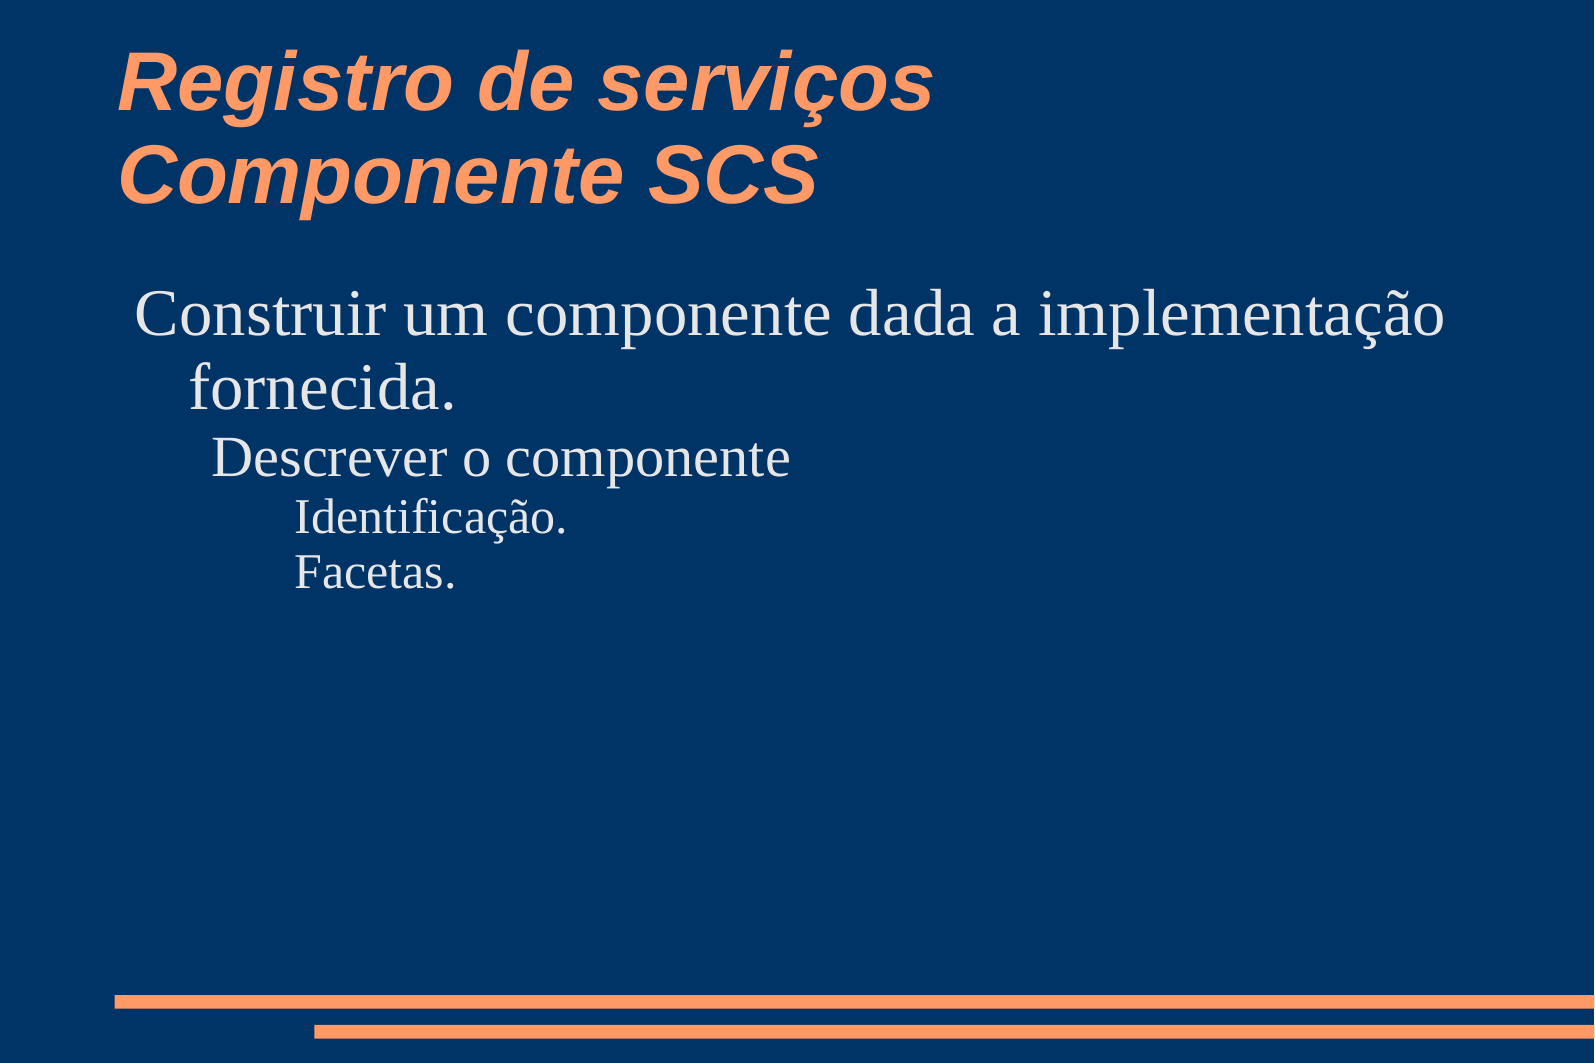

# Registro de serviços Componente SCS
Construir um componente dada a implementação fornecida.
Descrever o componente
Identificação.
Facetas.